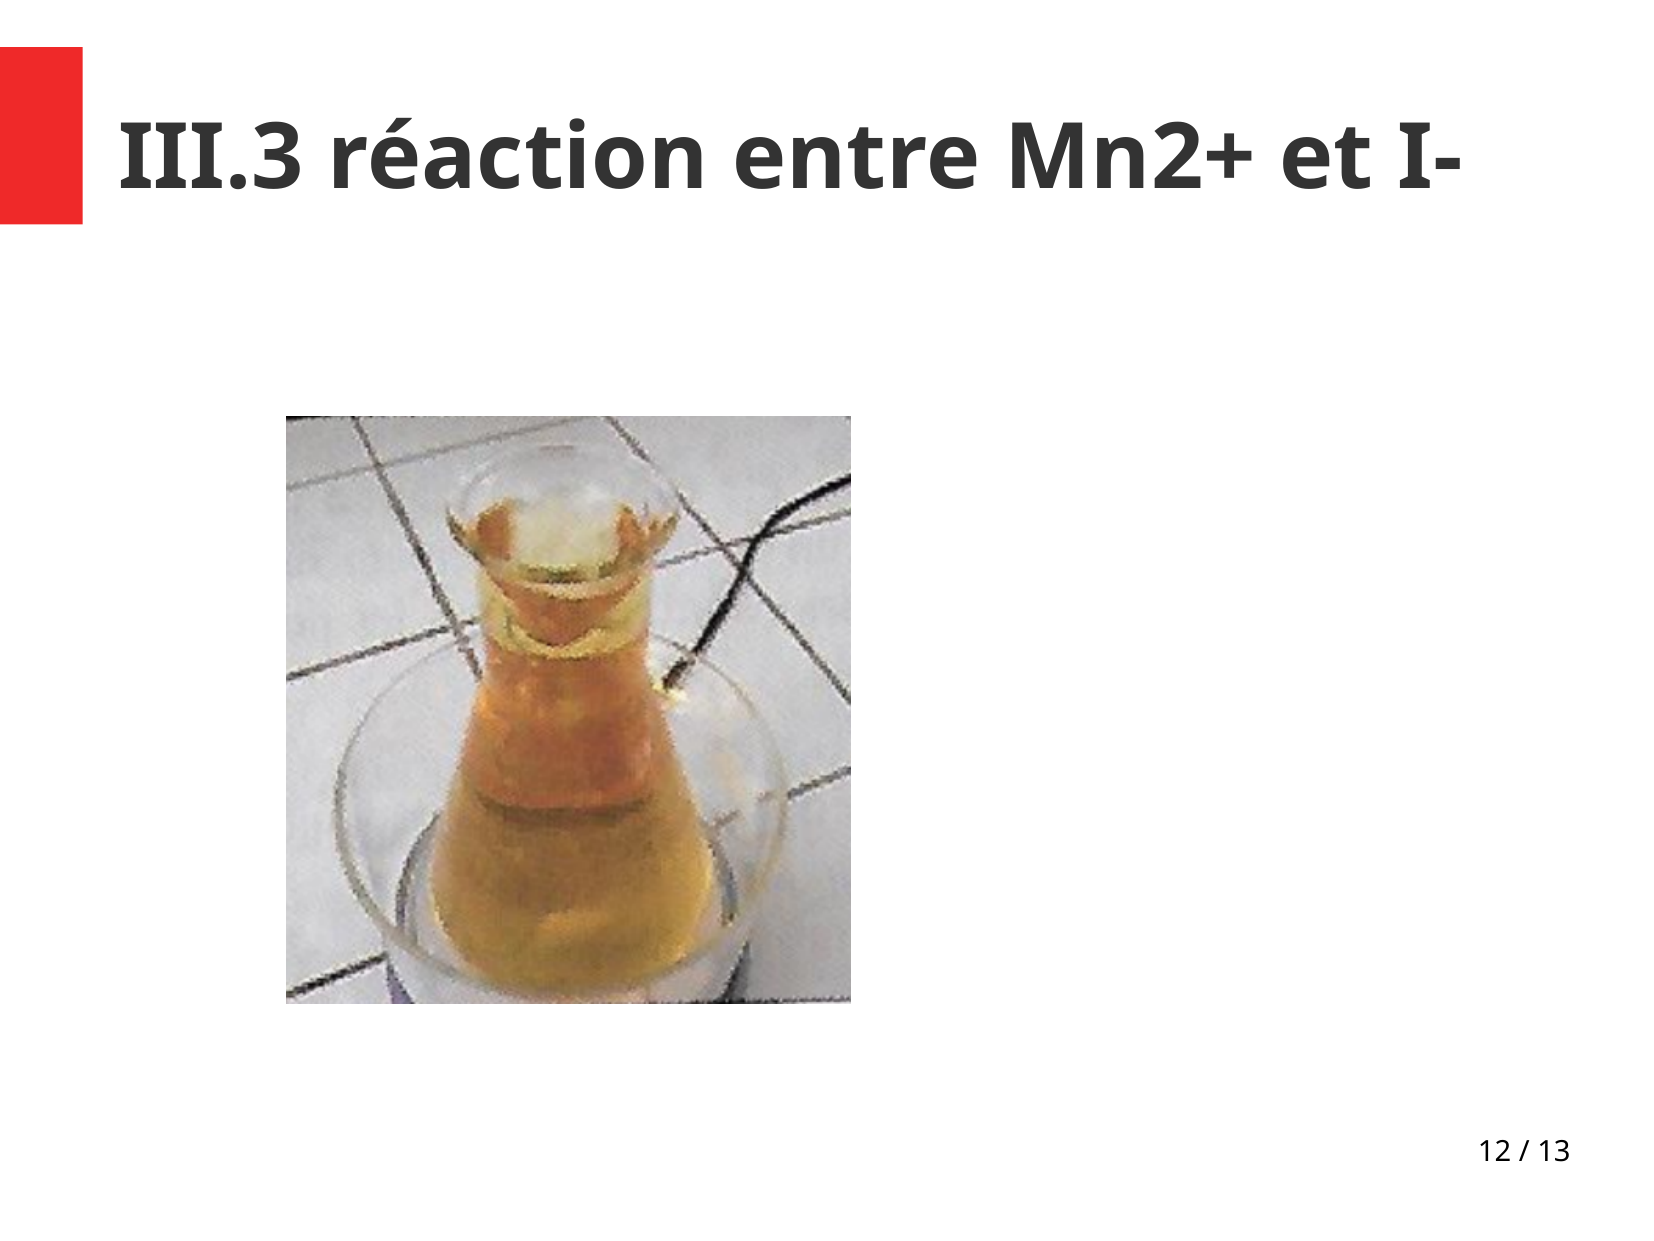

# III.3 réaction entre Mn2+ et I-
12